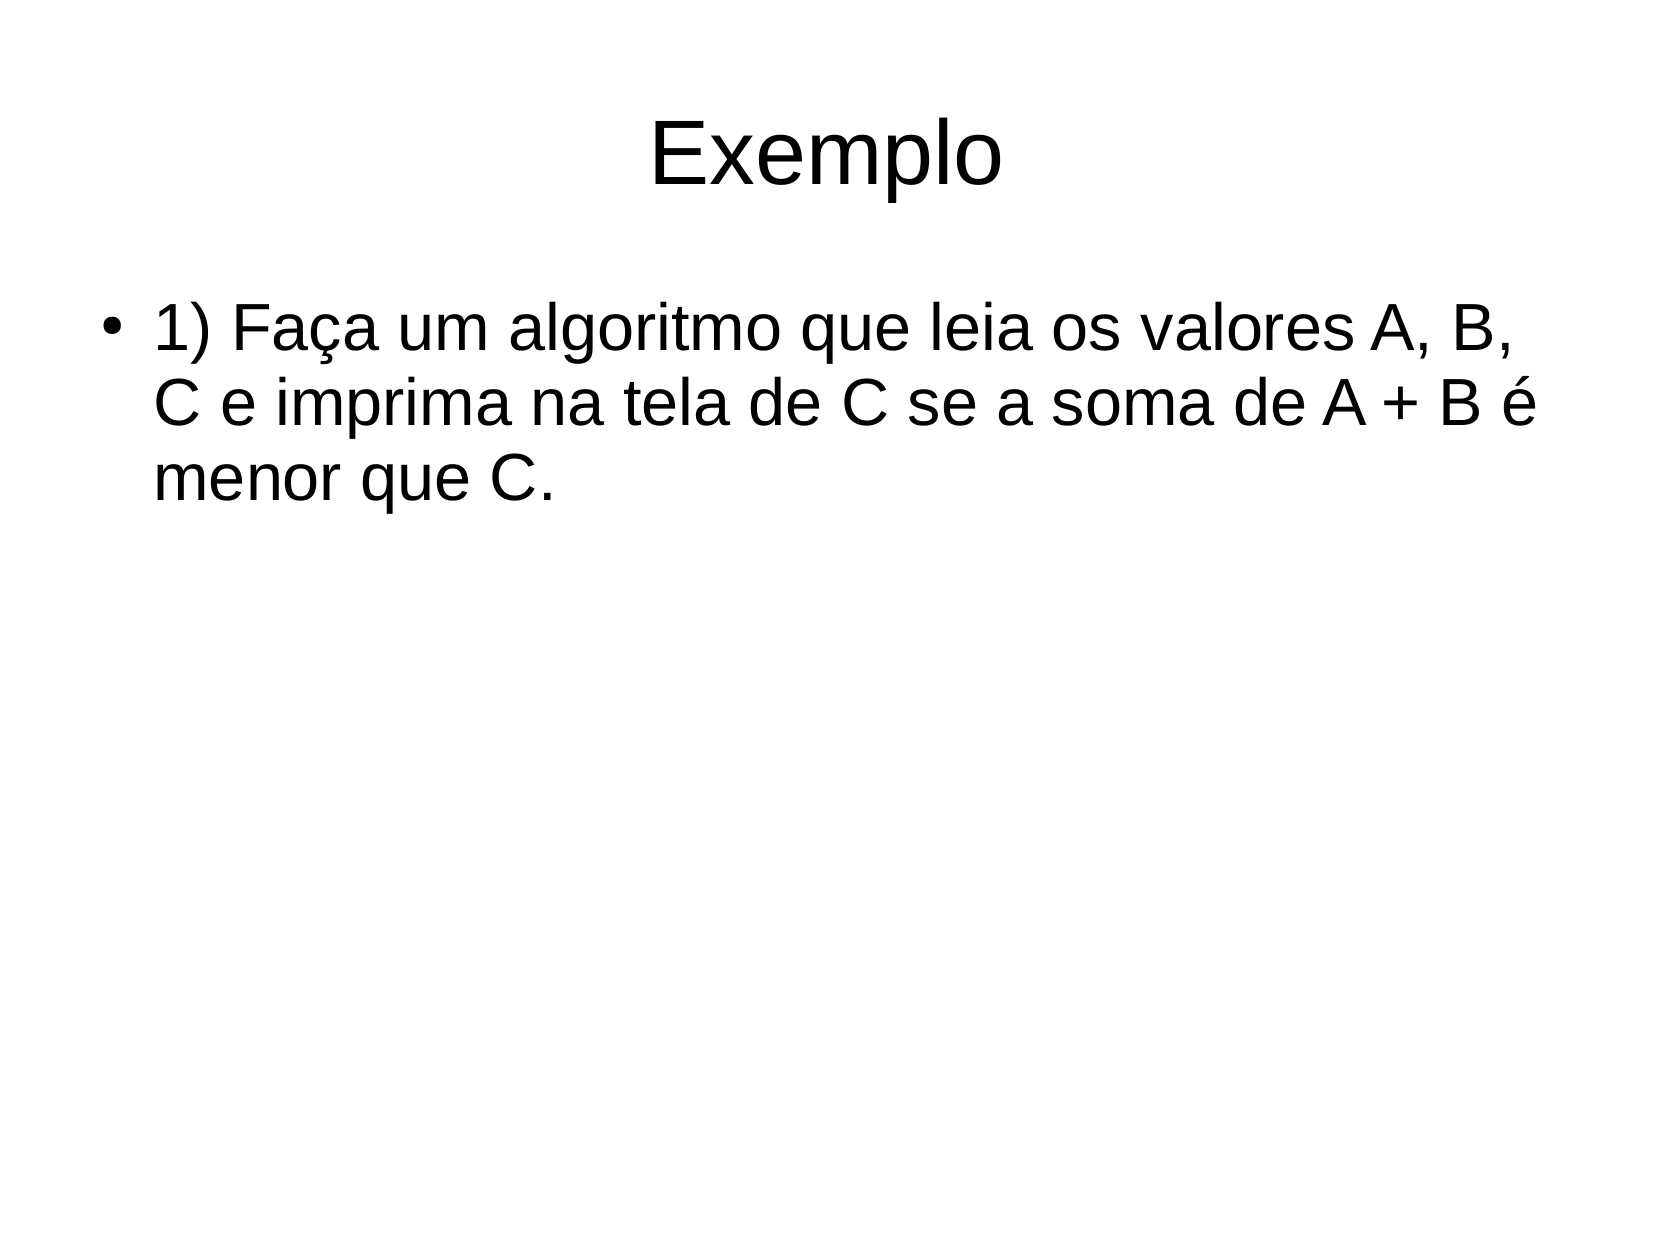

# Exemplo
1) Faça um algoritmo que leia os valores A, B, C e imprima na tela de C se a soma de A + B é menor que C.